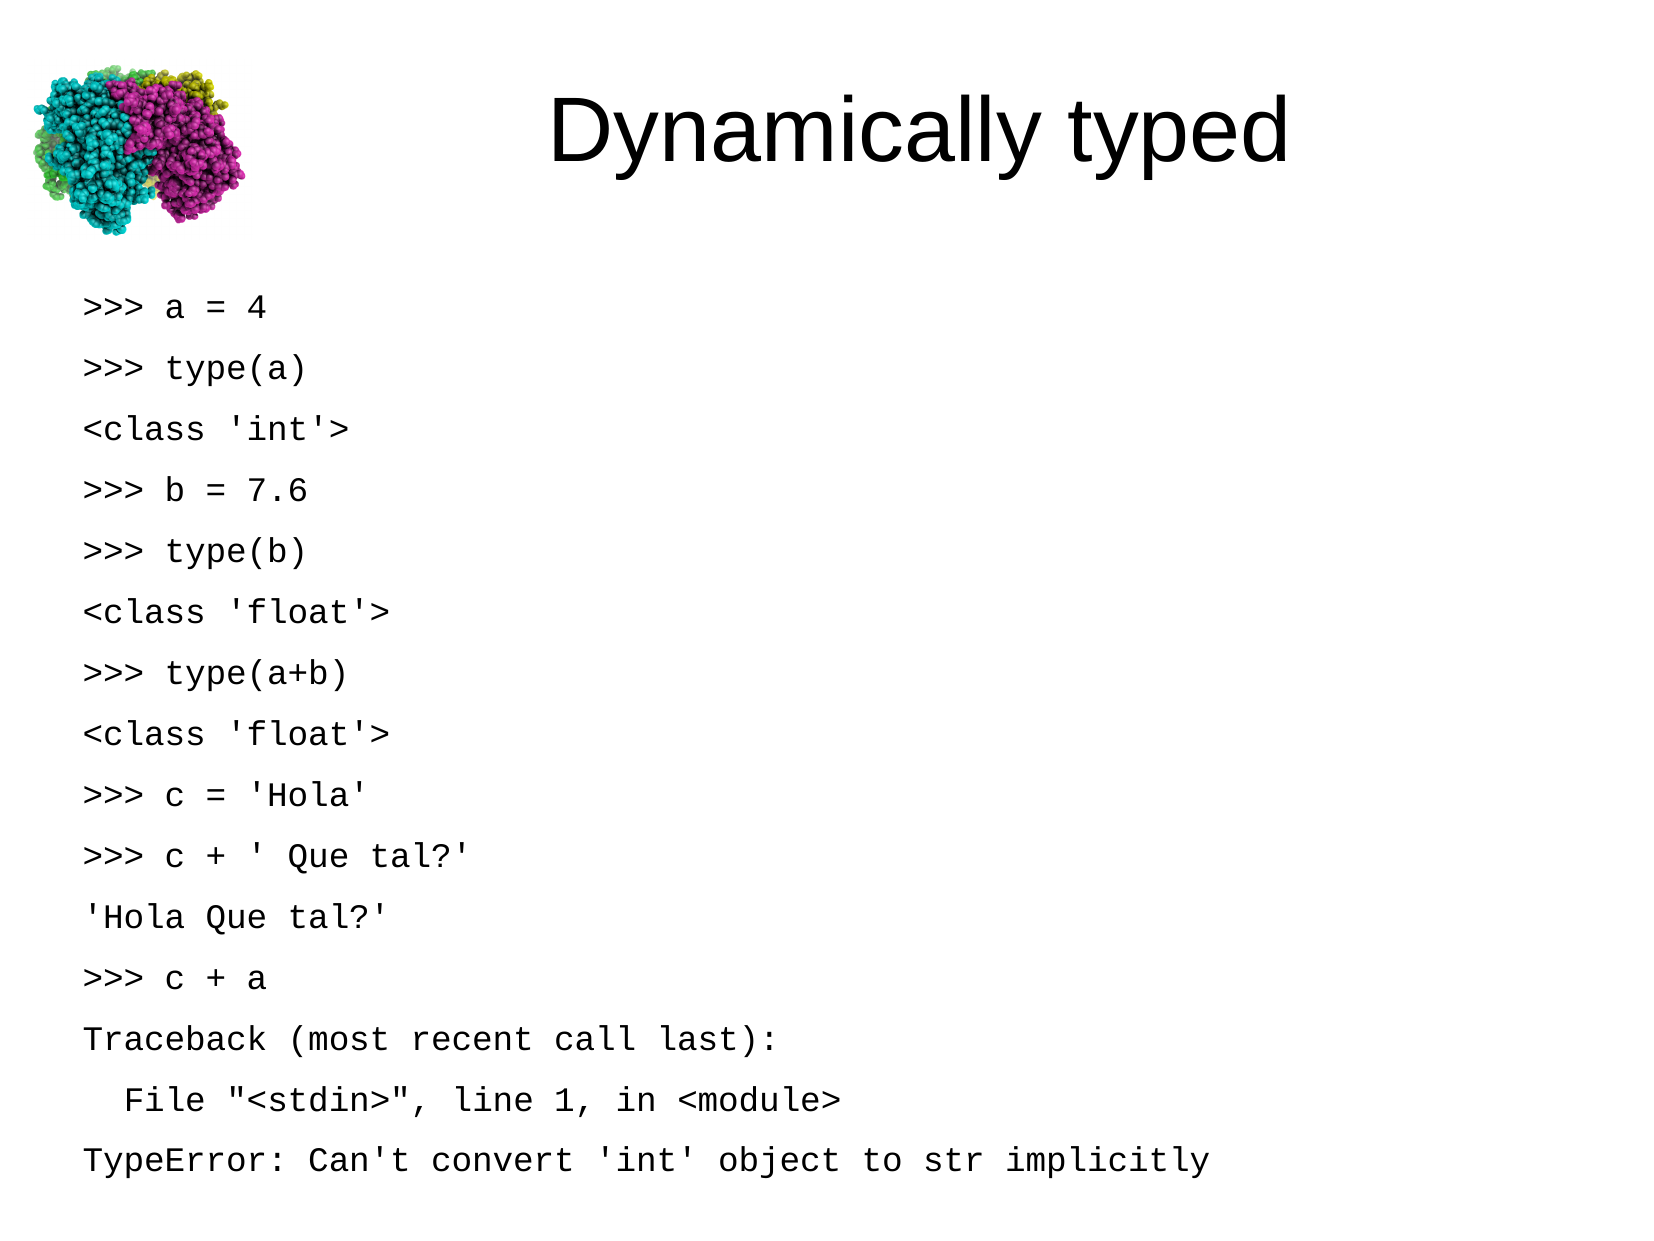

# Dynamically typed
>>> a = 4
>>> type(a)
<class 'int'>
>>> b = 7.6
>>> type(b)
<class 'float'>
>>> type(a+b)
<class 'float'>
>>> c = 'Hola'
>>> c + ' Que tal?'
'Hola Que tal?'
>>> c + a
Traceback (most recent call last):
 File "<stdin>", line 1, in <module>
TypeError: Can't convert 'int' object to str implicitly